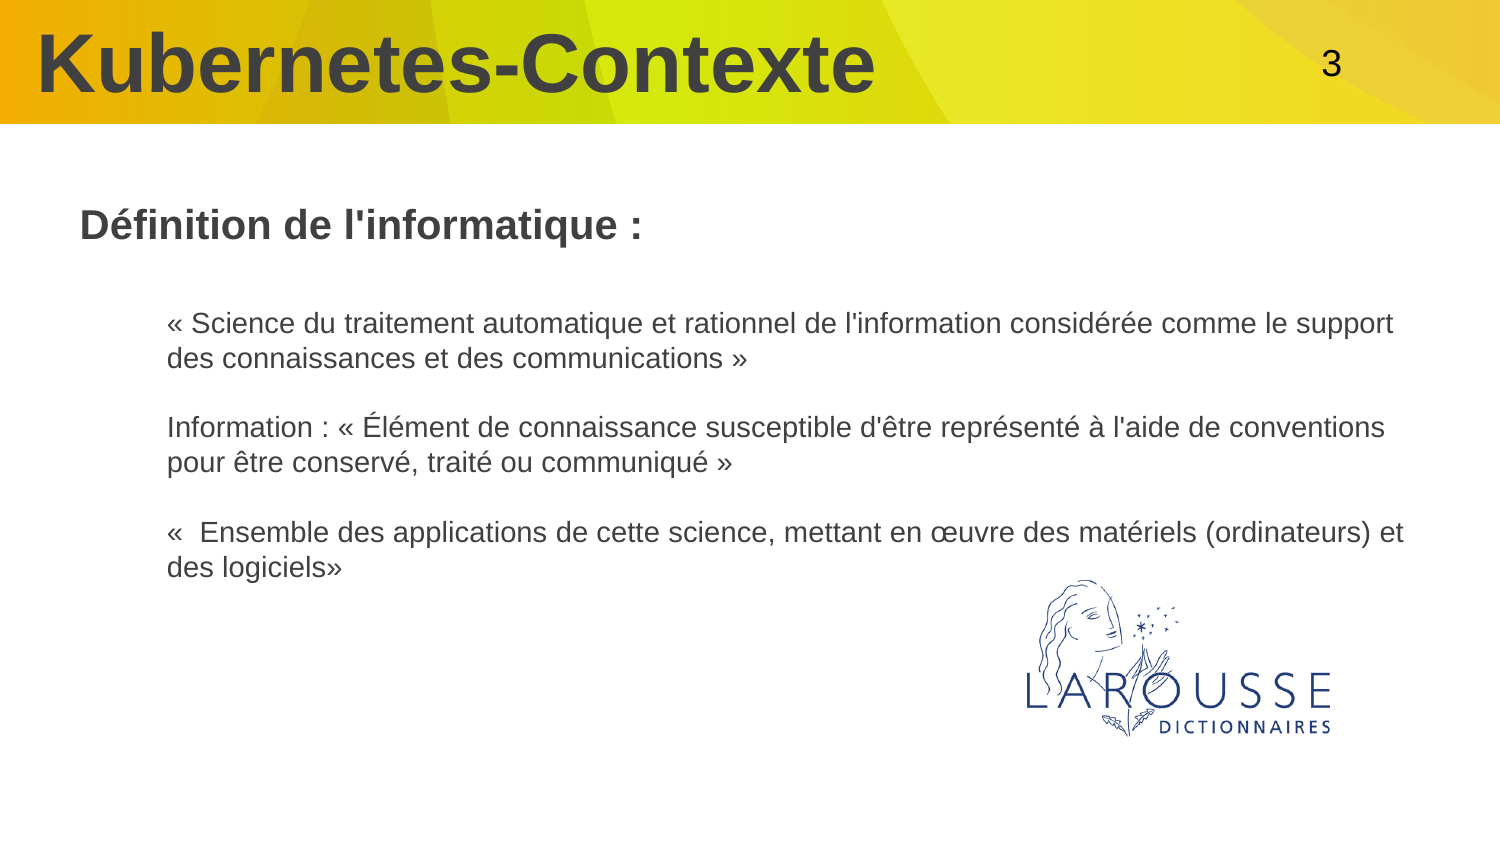

Kubernetes-Contexte
Définition de l'informatique :
« Science du traitement automatique et rationnel de l'information considérée comme le support des connaissances et des communications »
Information : « Élément de connaissance susceptible d'être représenté à l'aide de conventions pour être conservé, traité ou communiqué »
«  Ensemble des applications de cette science, mettant en œuvre des matériels (ordinateurs) et des logiciels»